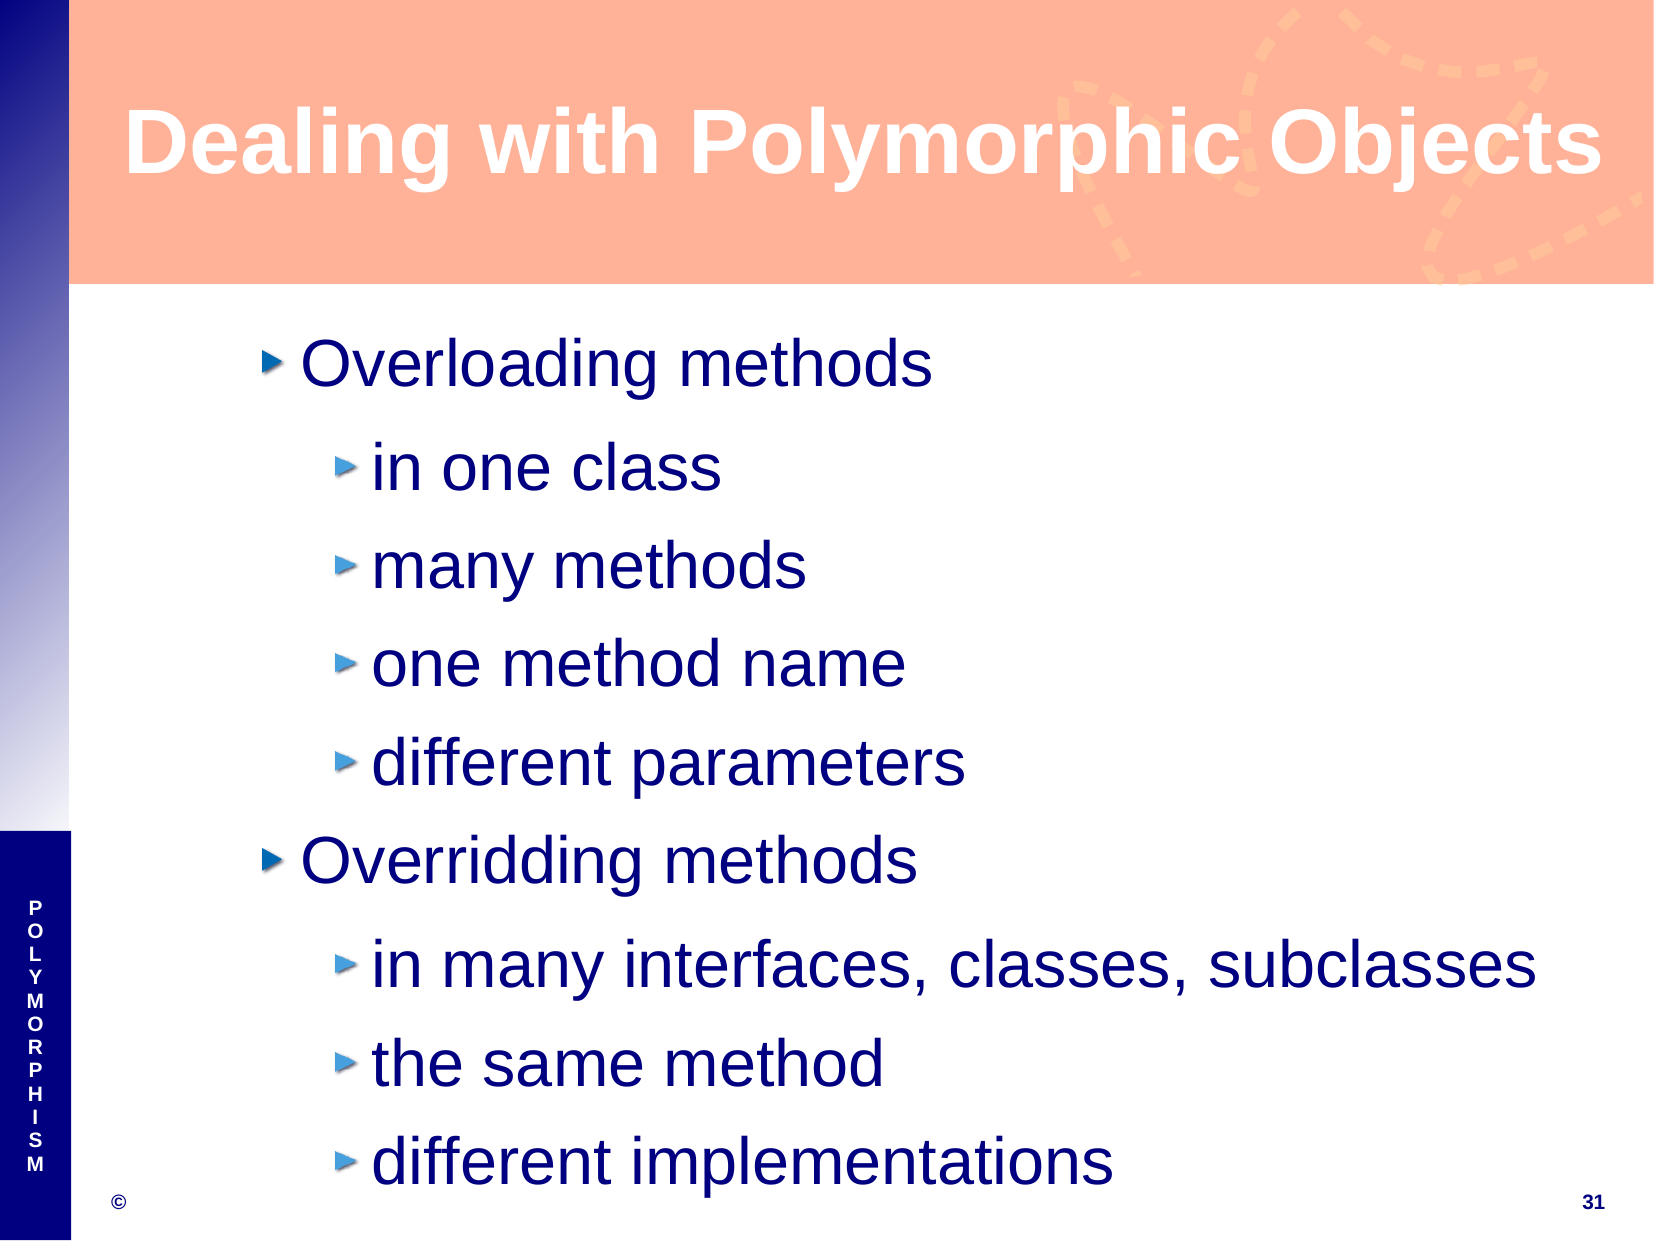

# Dealing with Polymorphic Objects
Overloading methods
in one class
many methods
one method name
different parameters
Overridding methods
in many interfaces, classes, subclasses
the same method
different implementations
P
O
L
Y
M
O
R
P
H
I
S
M